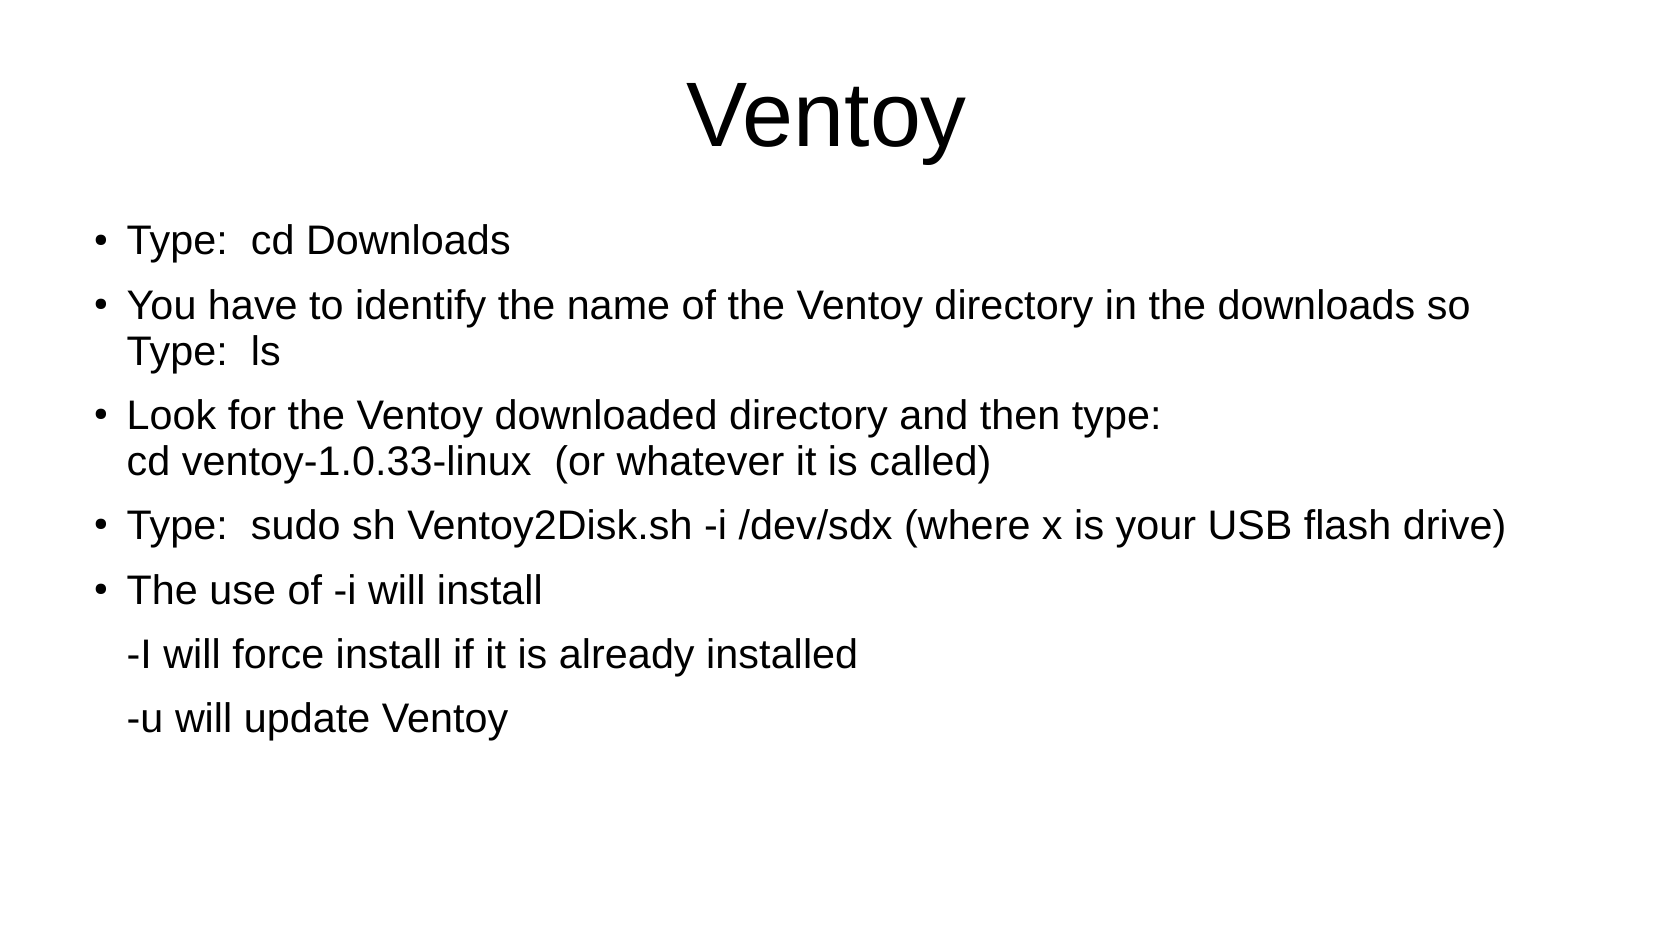

# Ventoy
Type: cd Downloads
You have to identify the name of the Ventoy directory in the downloads so Type: ls
Look for the Ventoy downloaded directory and then type: cd ventoy-1.0.33-linux (or whatever it is called)
Type: sudo sh Ventoy2Disk.sh -i /dev/sdx (where x is your USB flash drive)
The use of -i will install
-I will force install if it is already installed
-u will update Ventoy